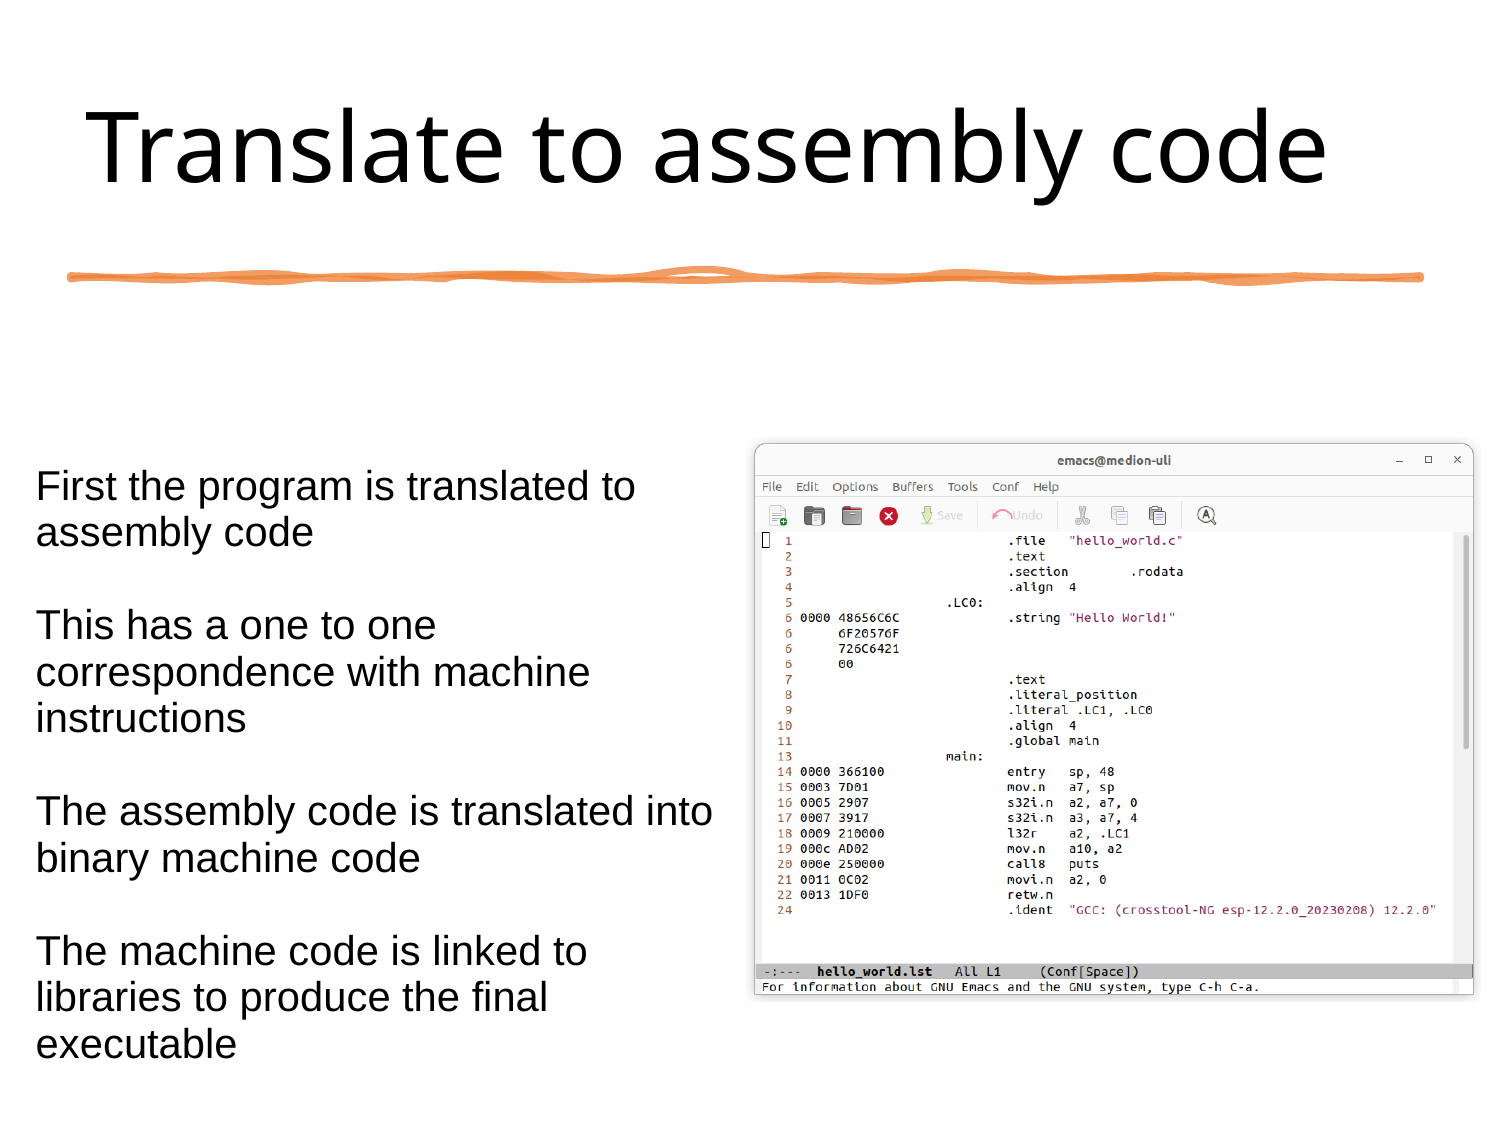

# Translate to assembly code
First the program is translated to assembly code
This has a one to one correspondence with machine instructions
The assembly code is translated into binary machine code
The machine code is linked to libraries to produce the final executable